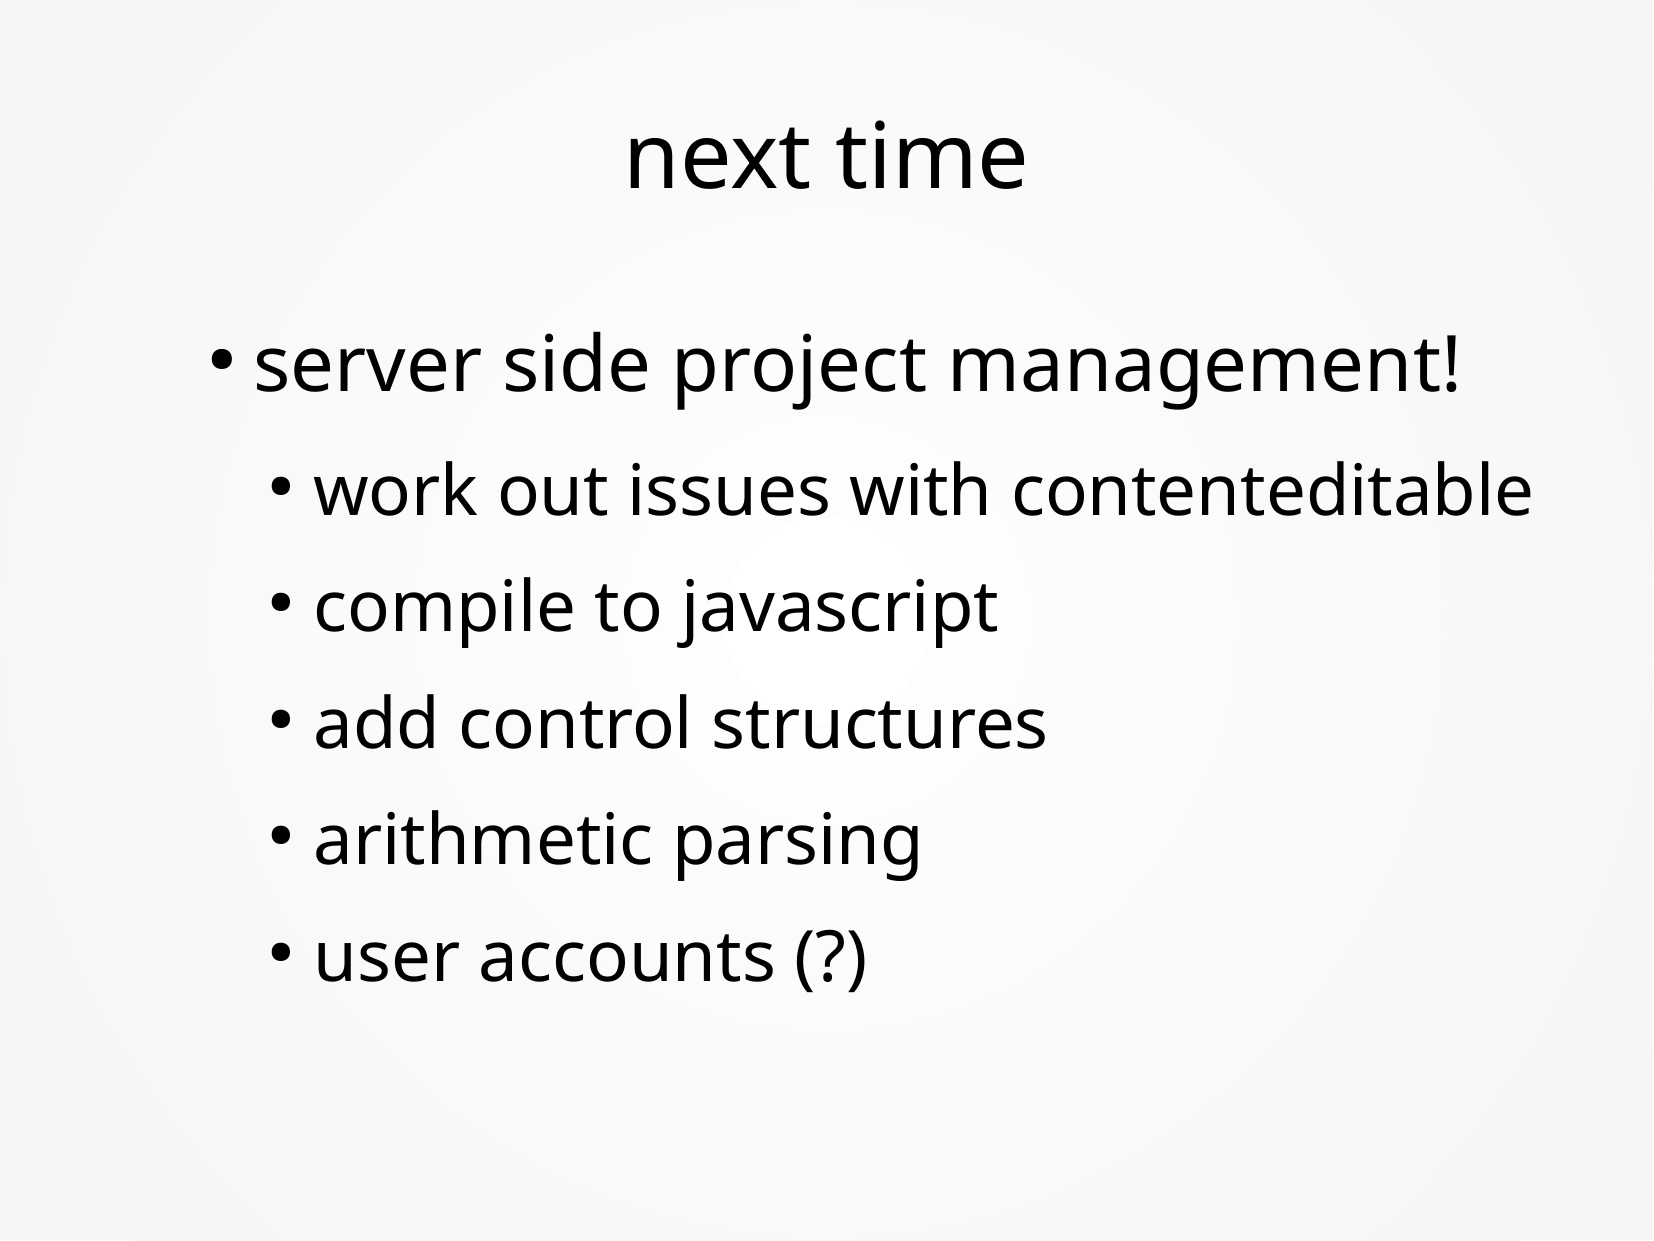

# next time
server side project management!
work out issues with contenteditable
compile to javascript
add control structures
arithmetic parsing
user accounts (?)